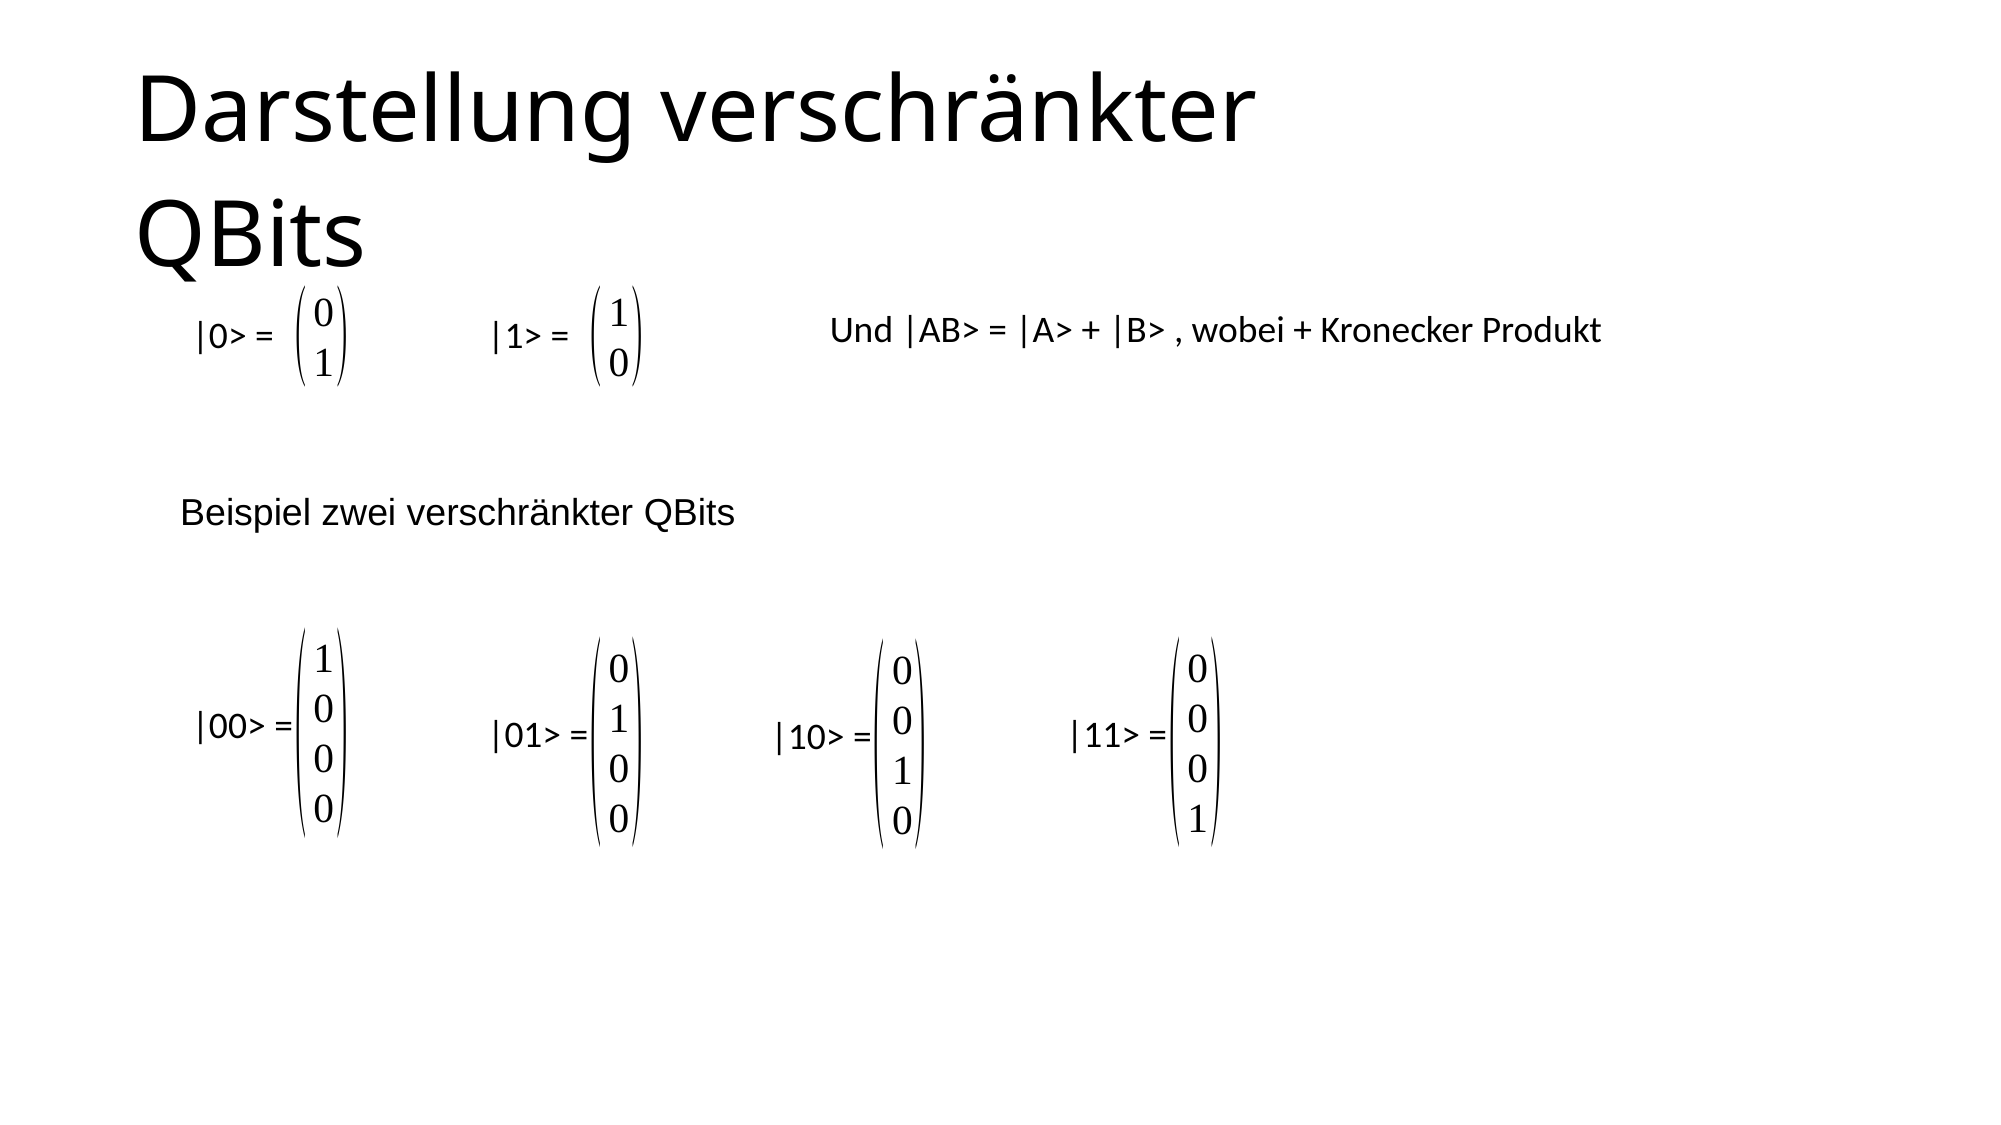

# Darstellung verschränkter QBits
|0> =
|1> =
Und |AB> = |A> + |B> , wobei + Kronecker Produkt
Beispiel zwei verschränkter QBits
|00> =
|01> =
|11> =
|10> =